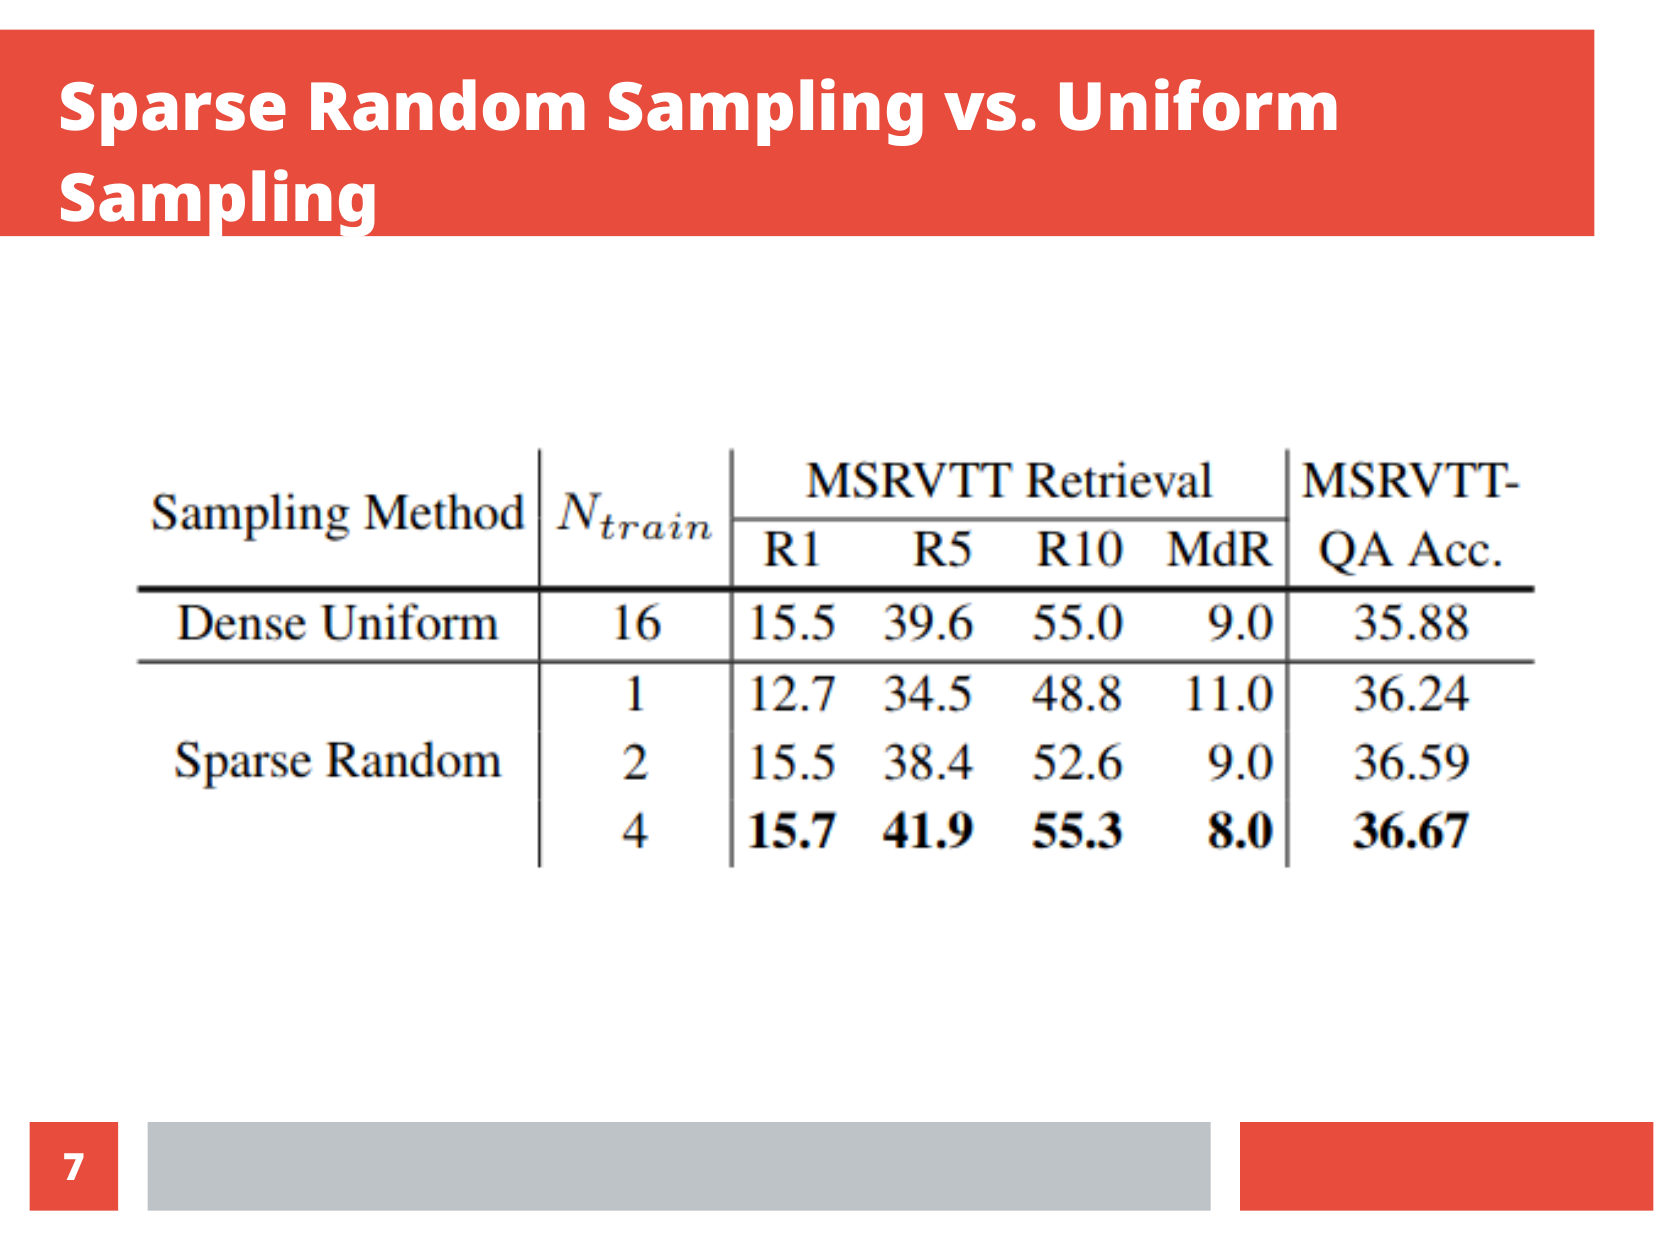

# Sparse Random Sampling vs. Uniform Sampling
7